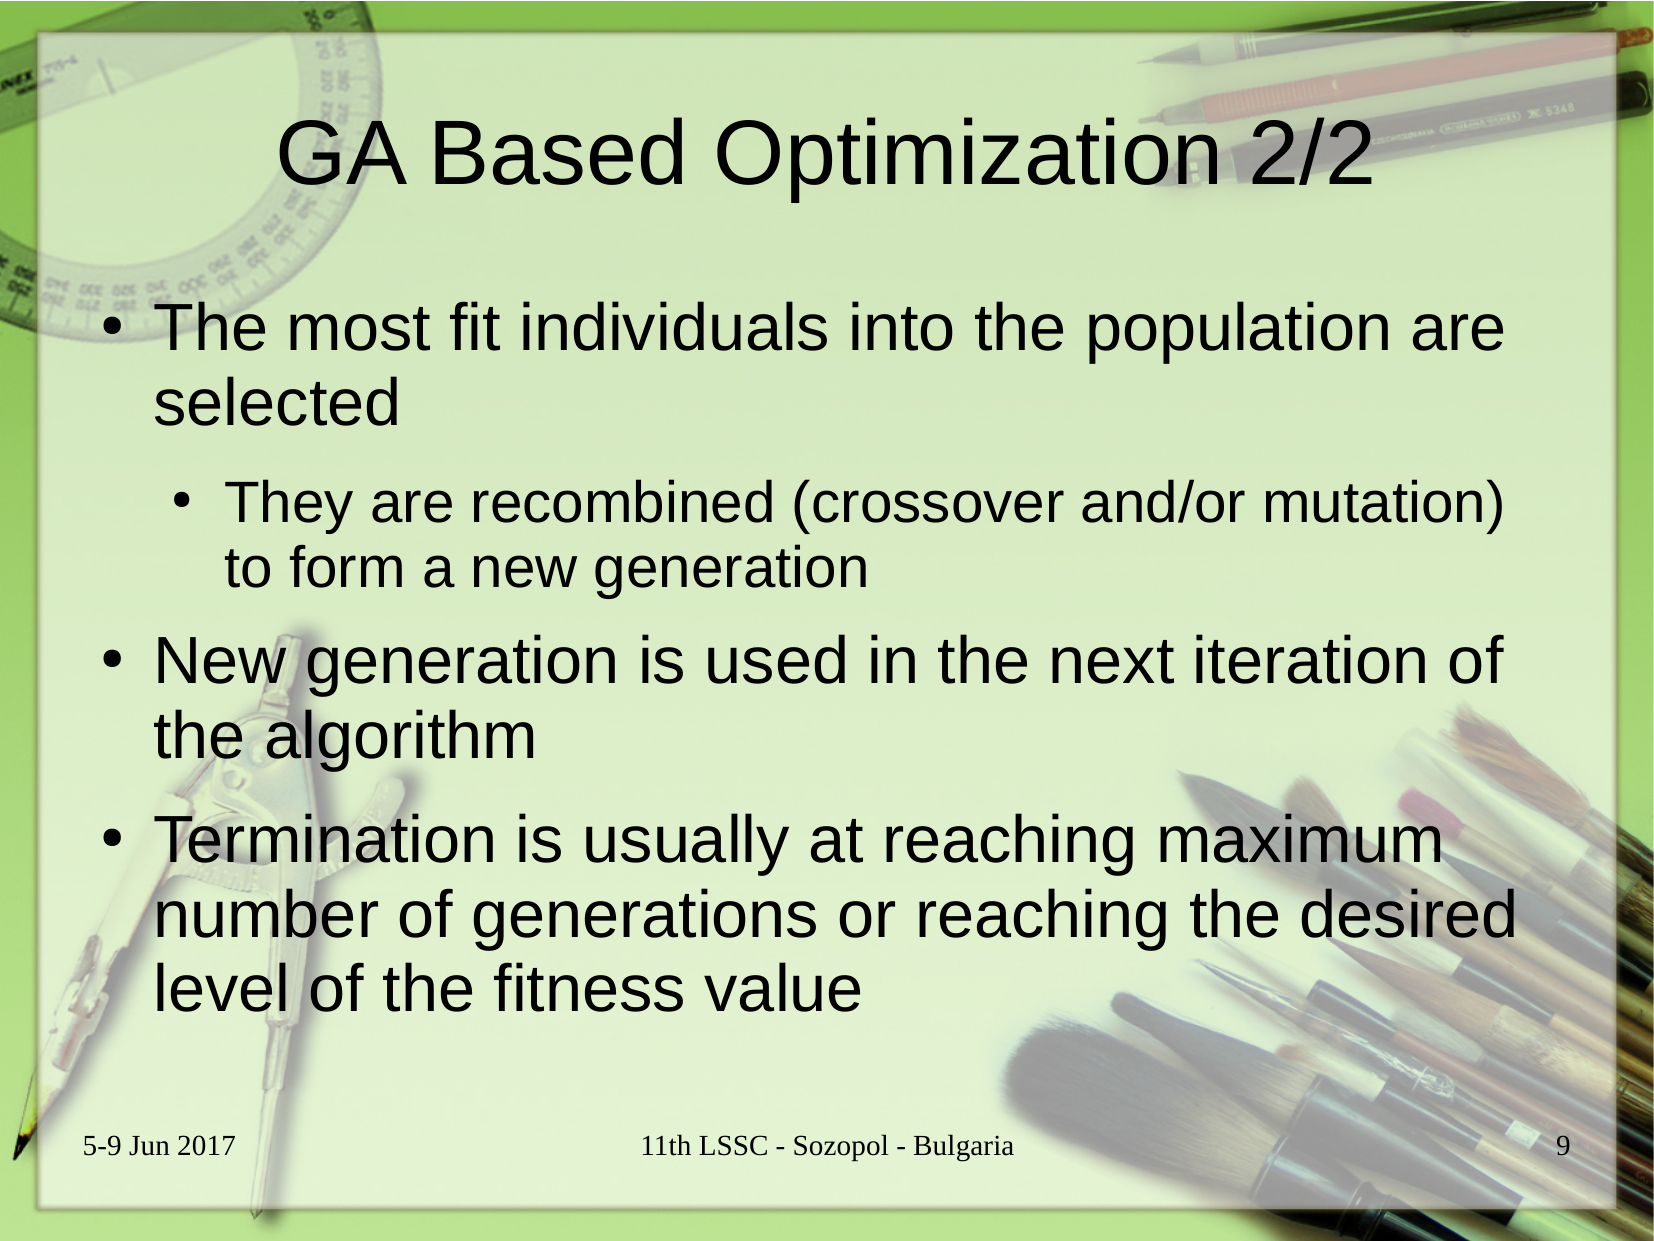

# GA Based Optimization 2/2
The most fit individuals into the population are selected
They are recombined (crossover and/or mutation) to form a new generation
New generation is used in the next iteration of the algorithm
Termination is usually at reaching maximum number of generations or reaching the desired level of the fitness value
5-9 Jun 2017
11th LSSC - Sozopol - Bulgaria
9